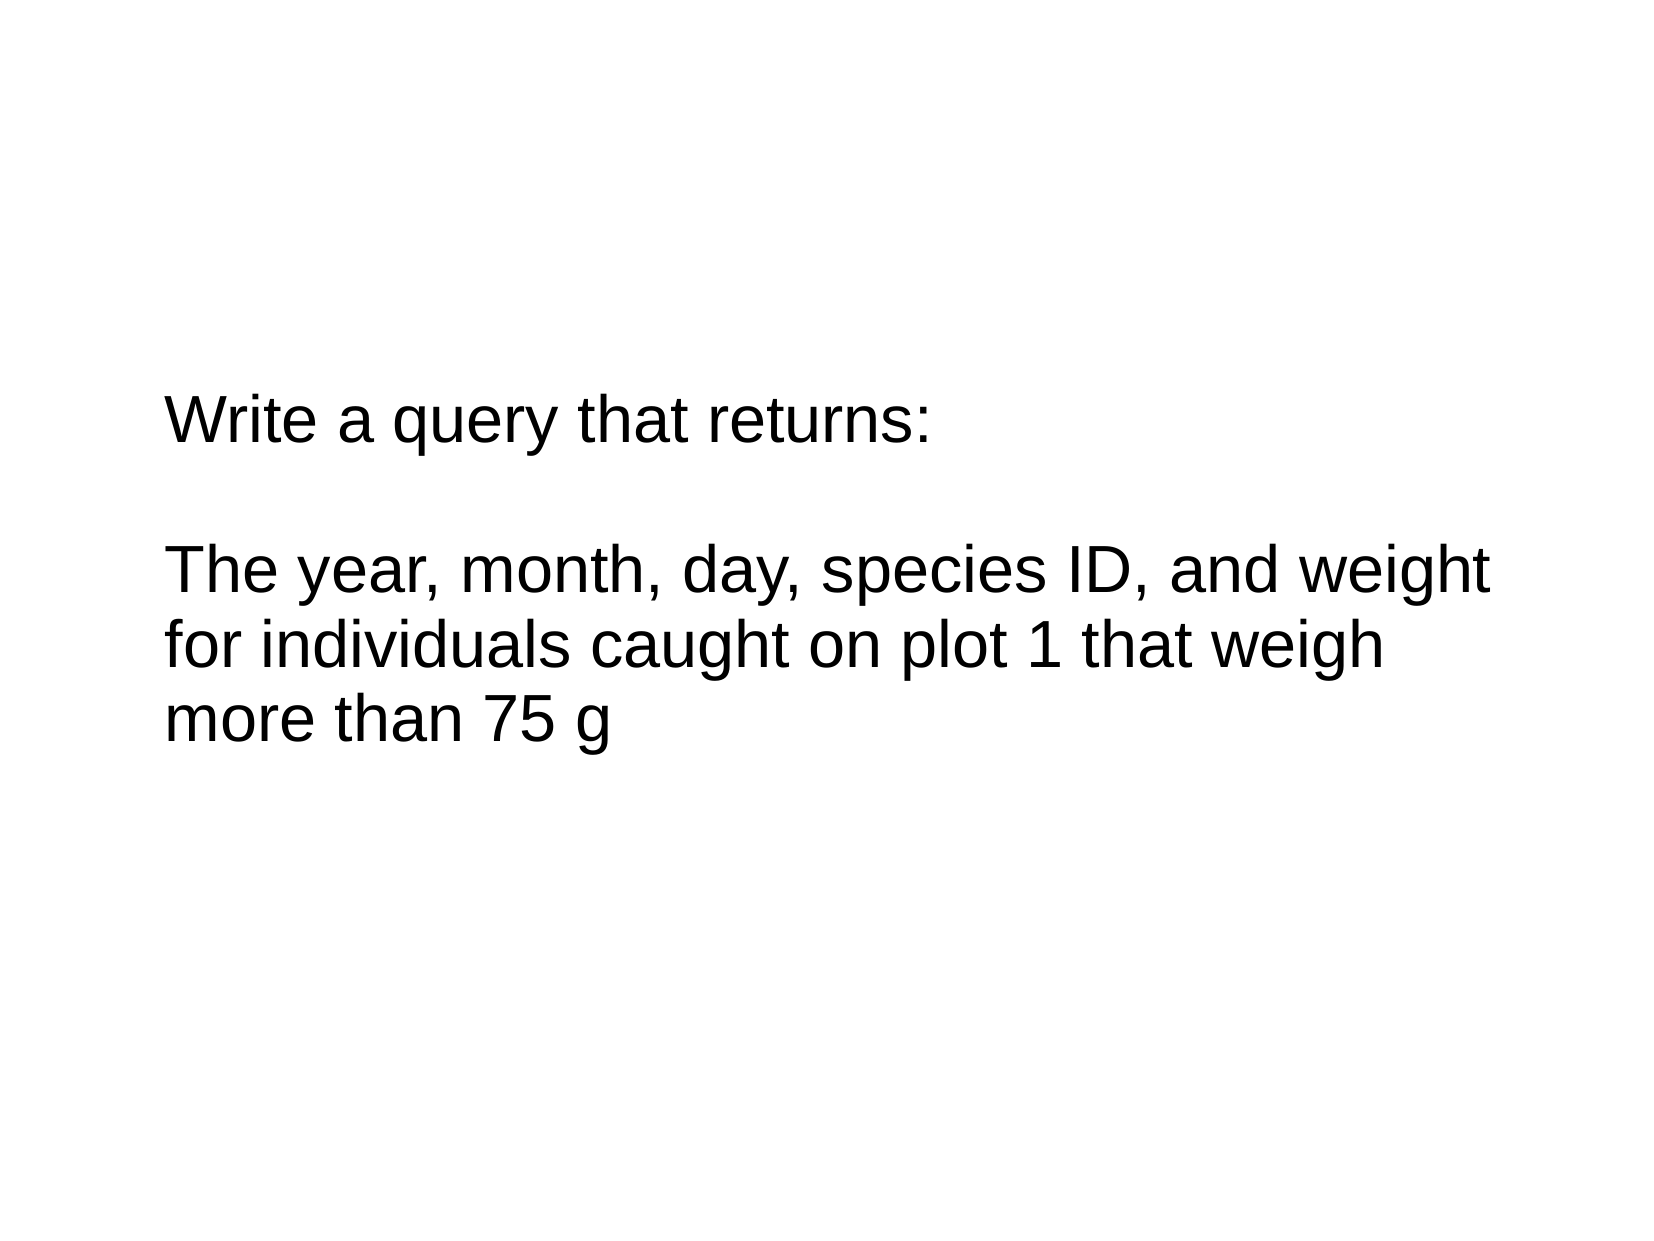

Write a query that returns:
The year, month, day, species ID, and weight for individuals caught on plot 1 that weigh more than 75 g